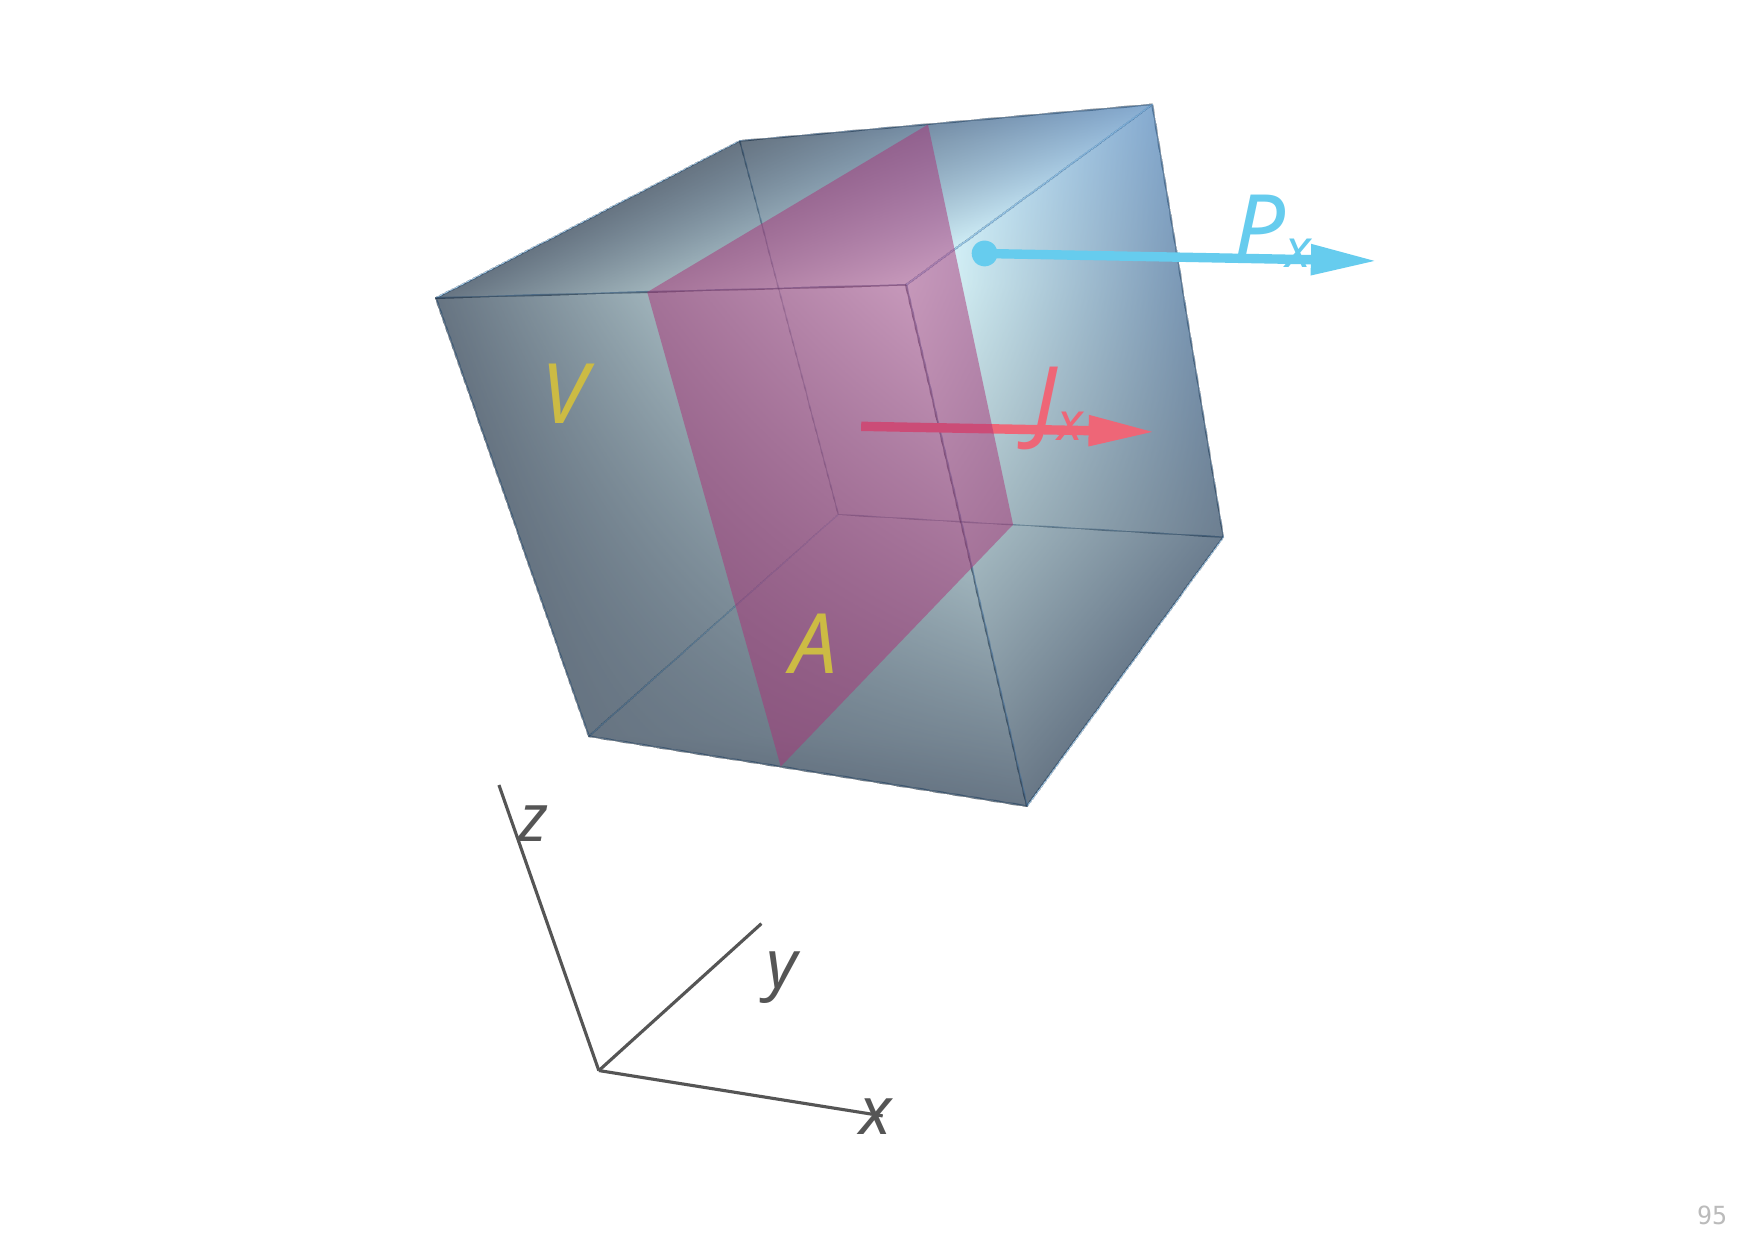

Px
Jx
V
A
z
y
x